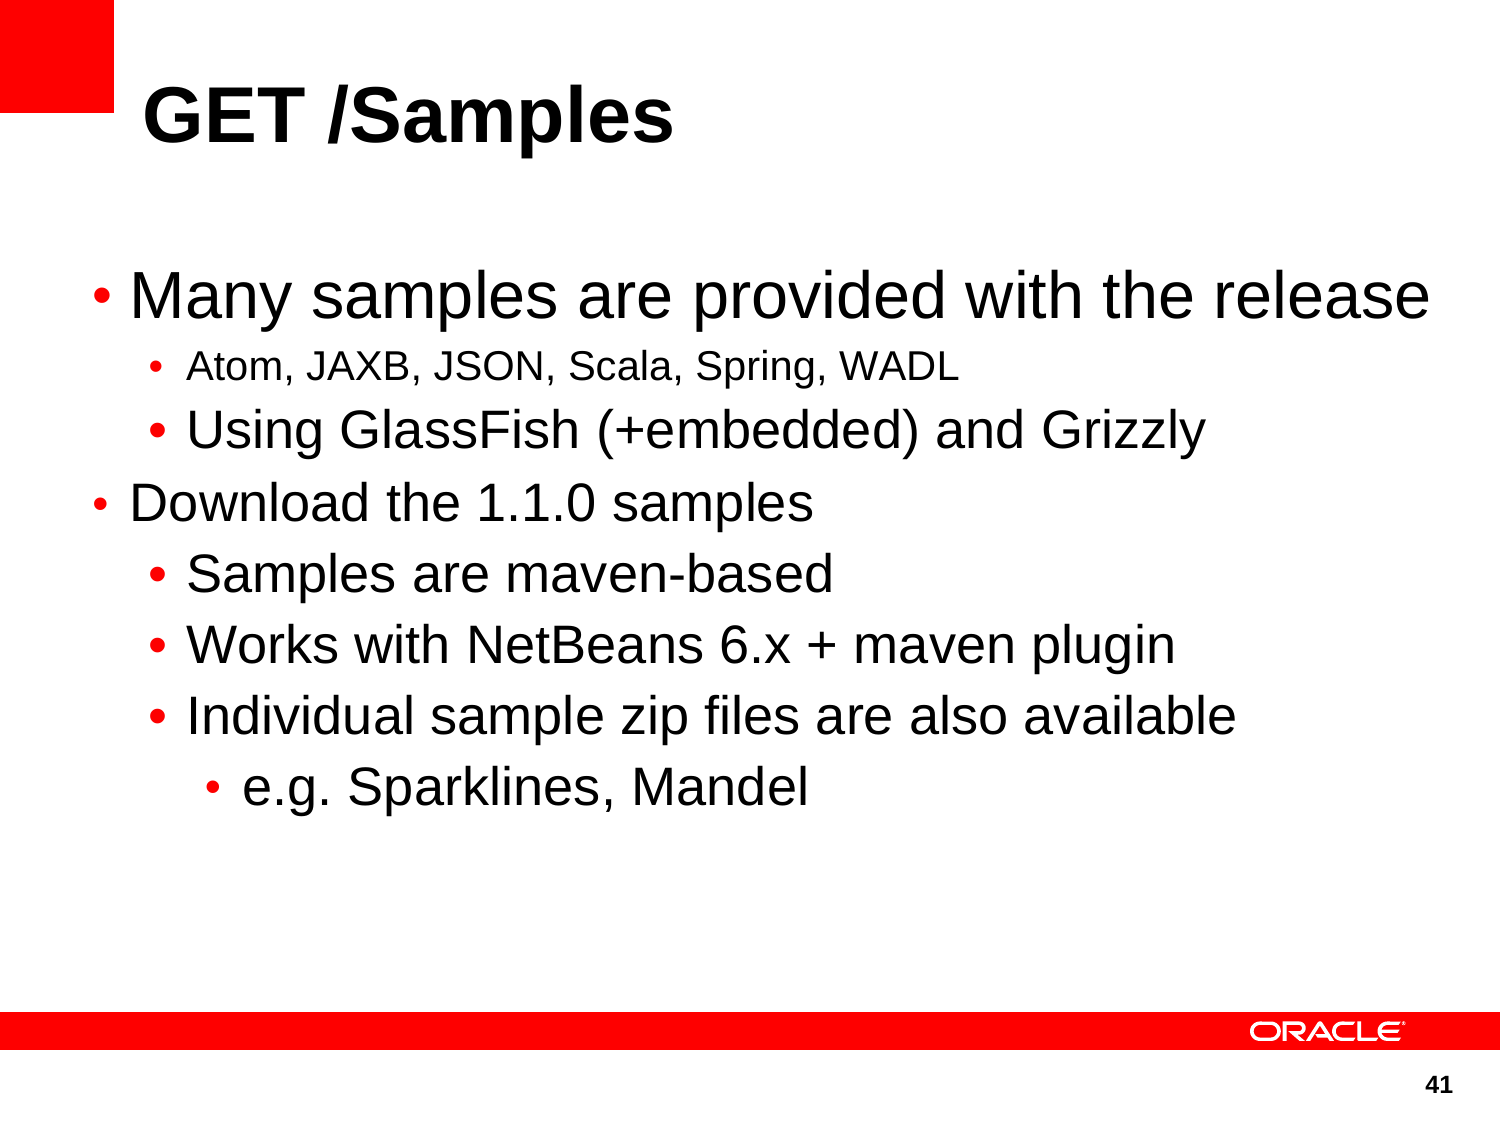

# GET /Samples
Many samples are provided with the release
Atom, JAXB, JSON, Scala, Spring, WADL
Using GlassFish (+embedded) and Grizzly
Download the 1.1.0 samples
Samples are maven-based
Works with NetBeans 6.x + maven plugin
Individual sample zip files are also available
e.g. Sparklines, Mandel